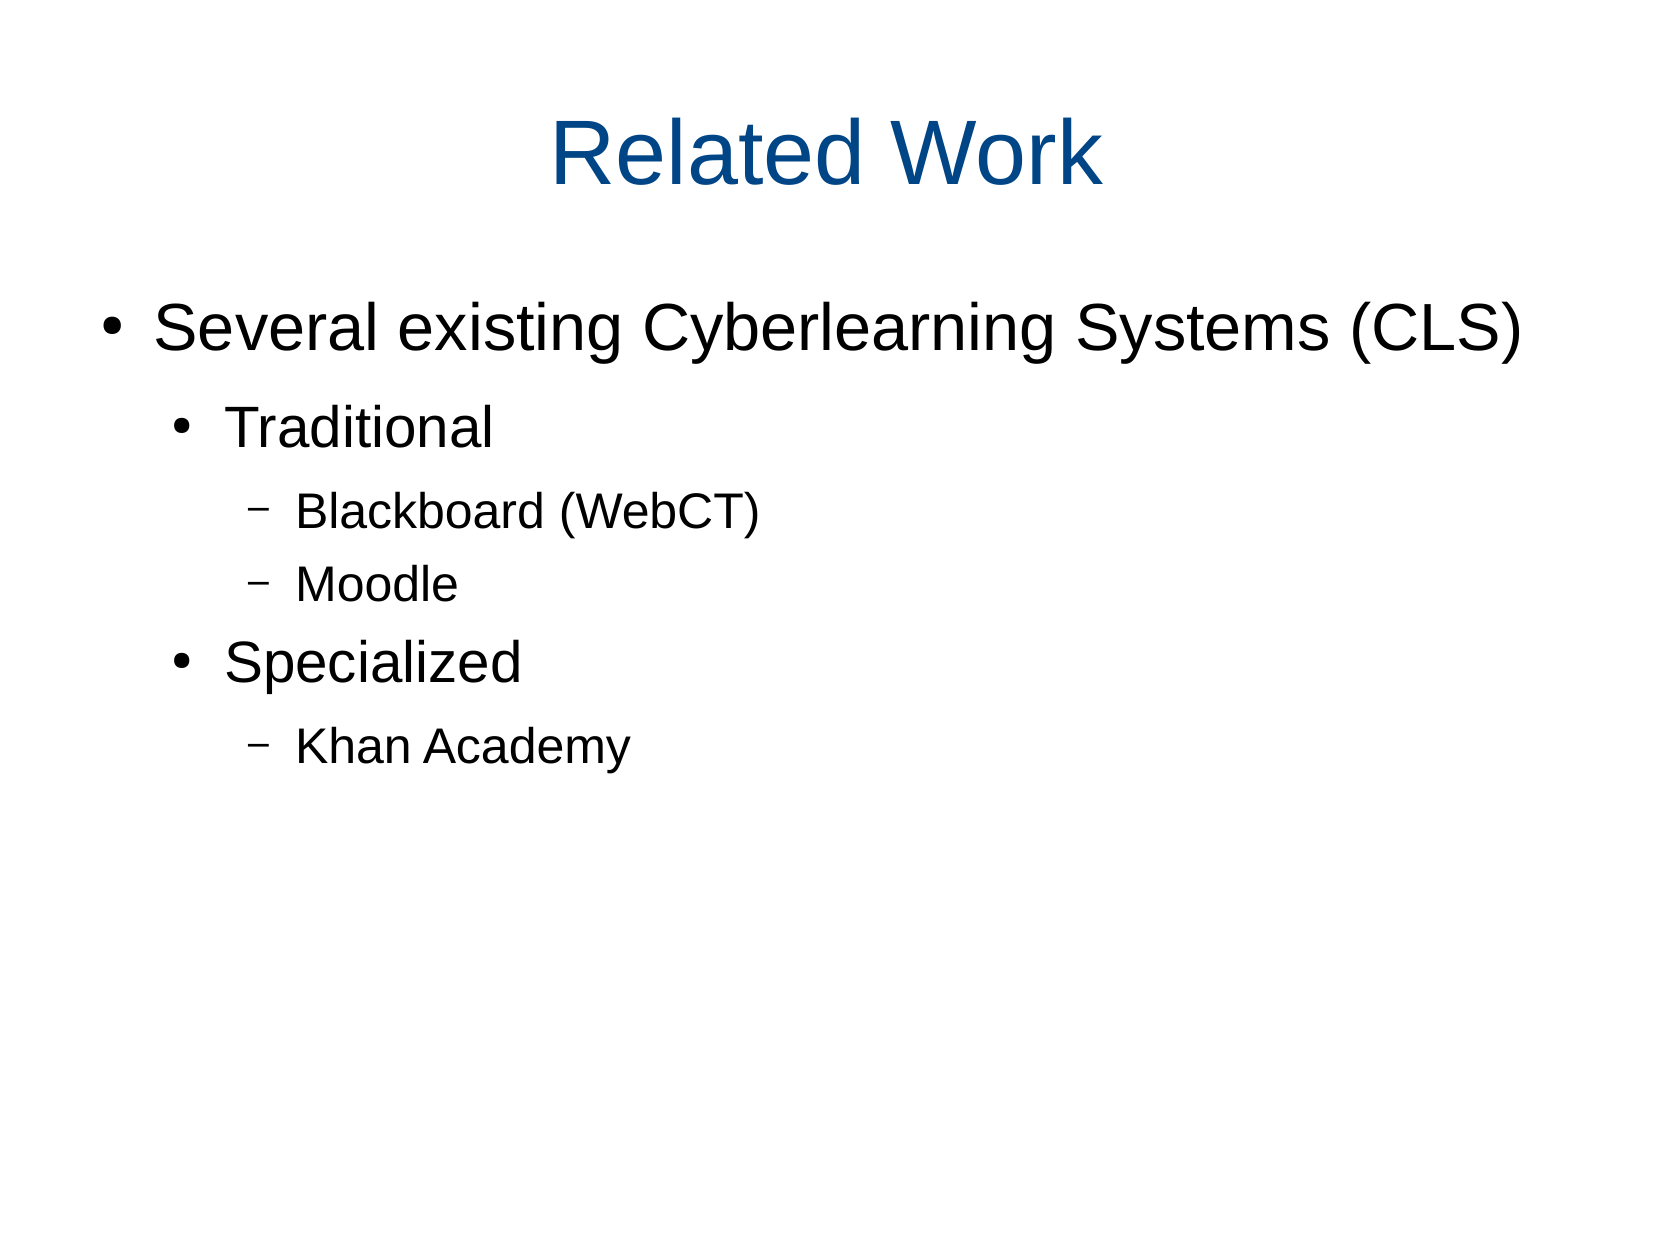

# Related Work
Several existing Cyberlearning Systems (CLS)
Traditional
Blackboard (WebCT)
Moodle
Specialized
Khan Academy